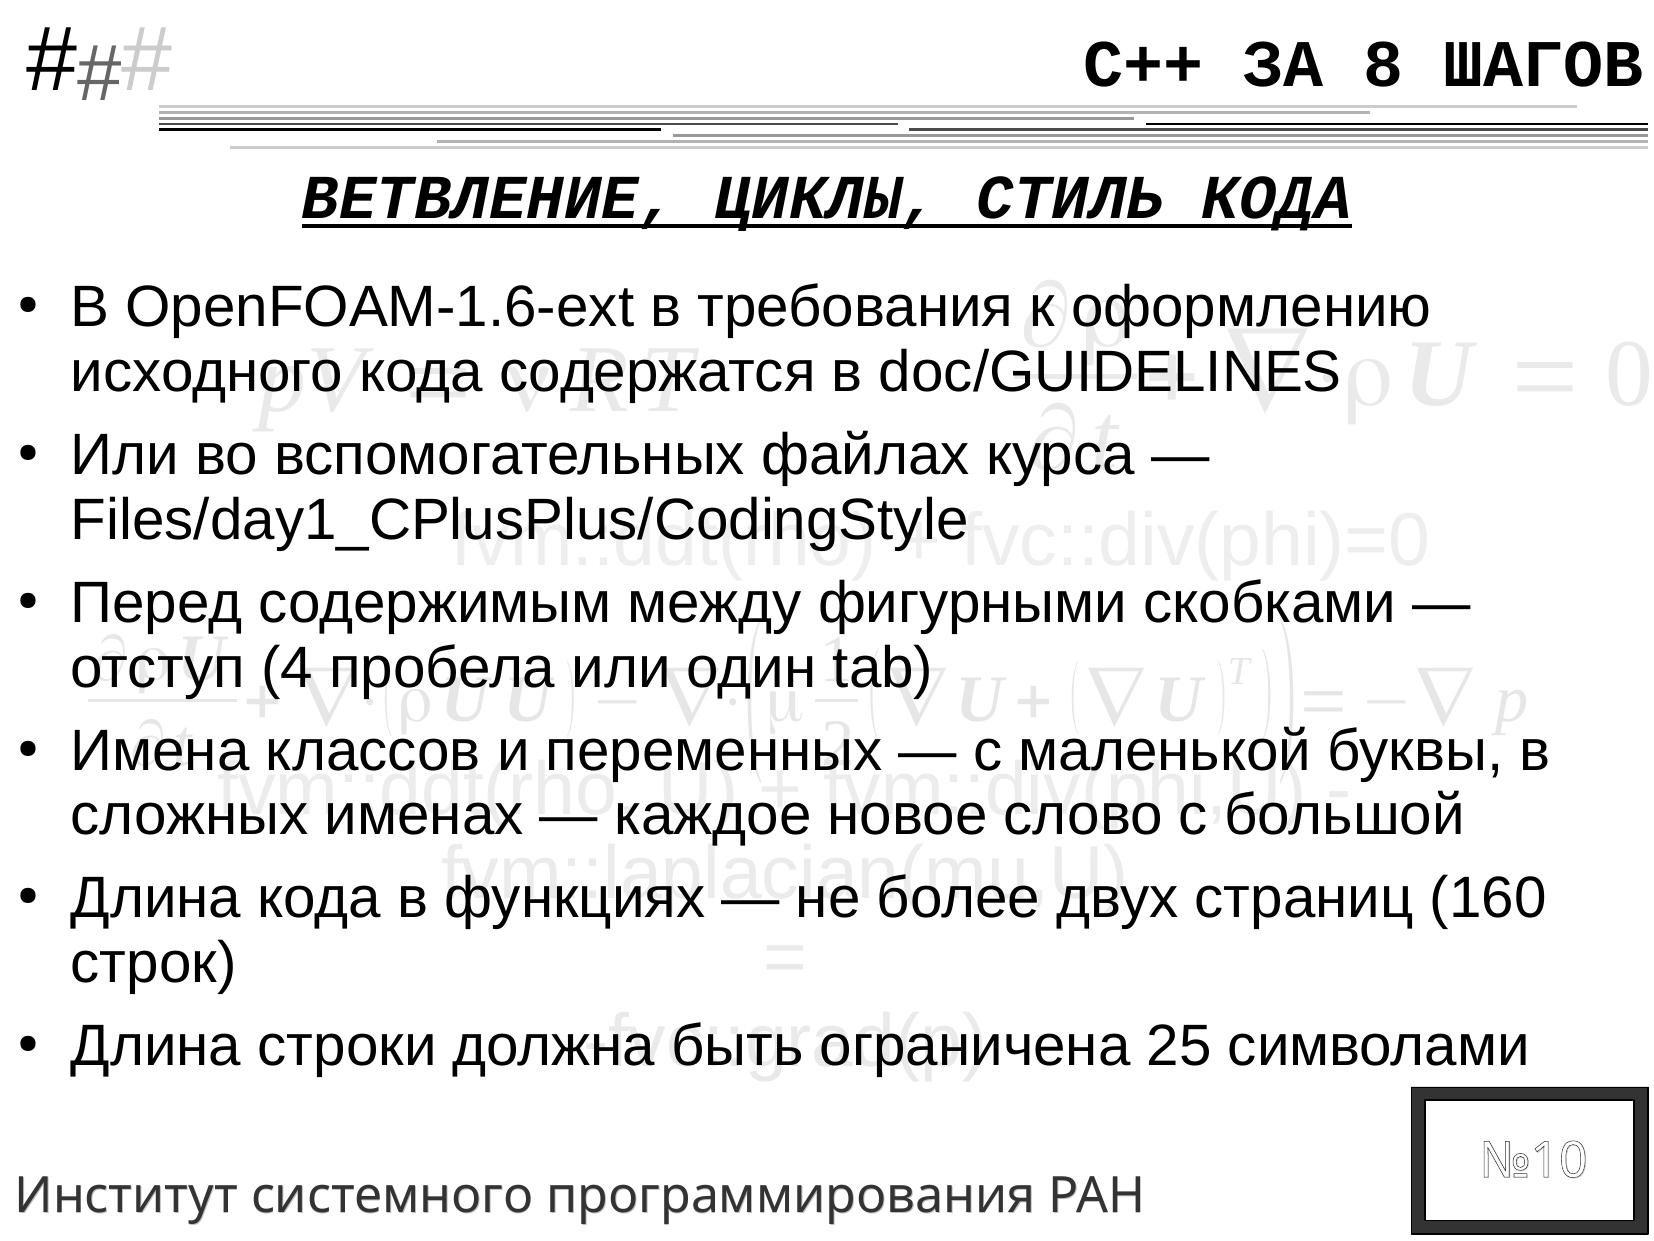

# ВЕТВЛЕНИЕ, ЦИКЛЫ, СТИЛЬ КОДА
В OpenFOAM-1.6-ext в требования к оформлению исходного кода содержатся в doc/GUIDELINES
Или во вспомогательных файлах курса — Files/day1_CPlusPlus/CodingStyle
Перед содержимым между фигурными скобками — отступ (4 пробела или один tab)
Имена классов и переменных — с маленькой буквы, в сложных именах — каждое новое слово с большой
Длина кода в функциях — не более двух страниц (160 строк)
Длина строки должна быть ограничена 25 символами